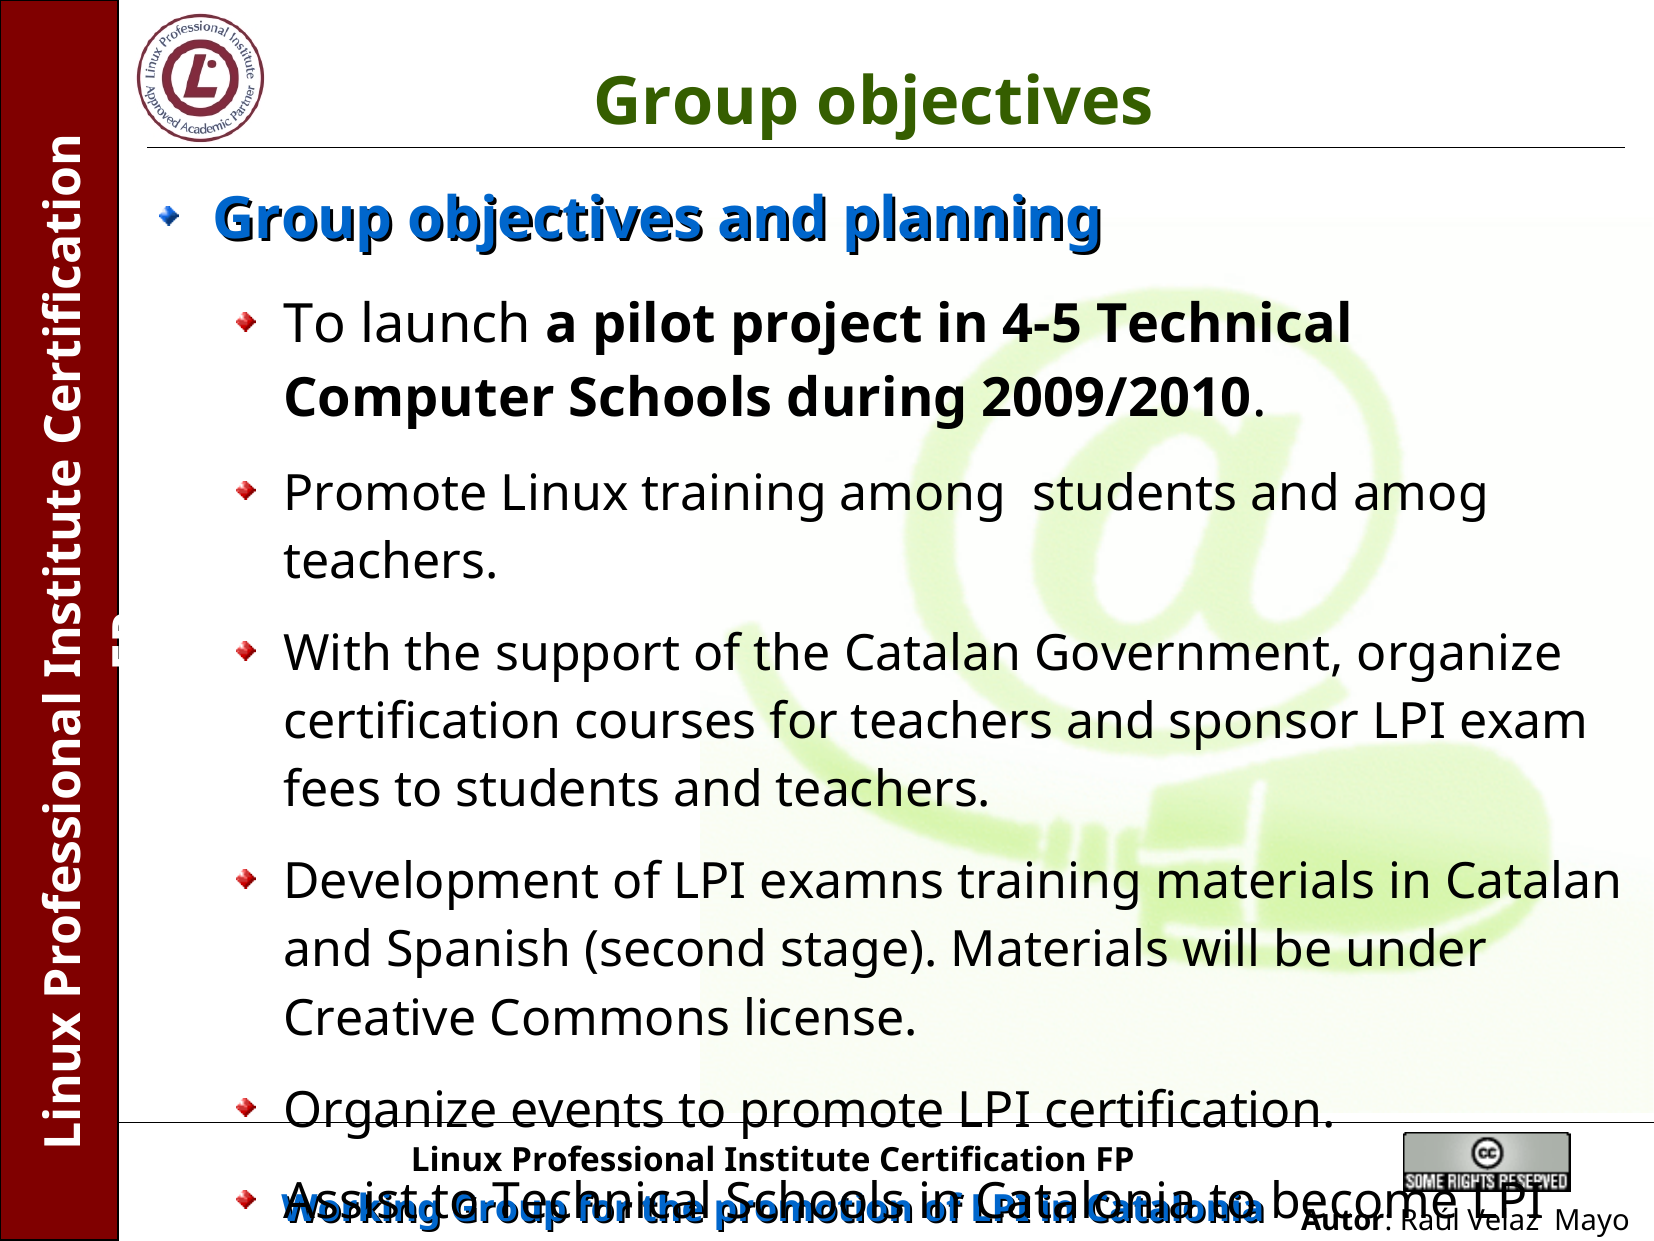

# Group objectives
Group objectives and planning
To launch a pilot project in 4-5 Technical Computer Schools during 2009/2010.
Promote Linux training among students and amog teachers.
With the support of the Catalan Government, organize certification courses for teachers and sponsor LPI exam fees to students and teachers.
Development of LPI examns training materials in Catalan and Spanish (second stage). Materials will be under Creative Commons license.
Organize events to promote LPI certification.
Assist to Technical Schools in Catalonia to become LPI Approved Academic Partner.